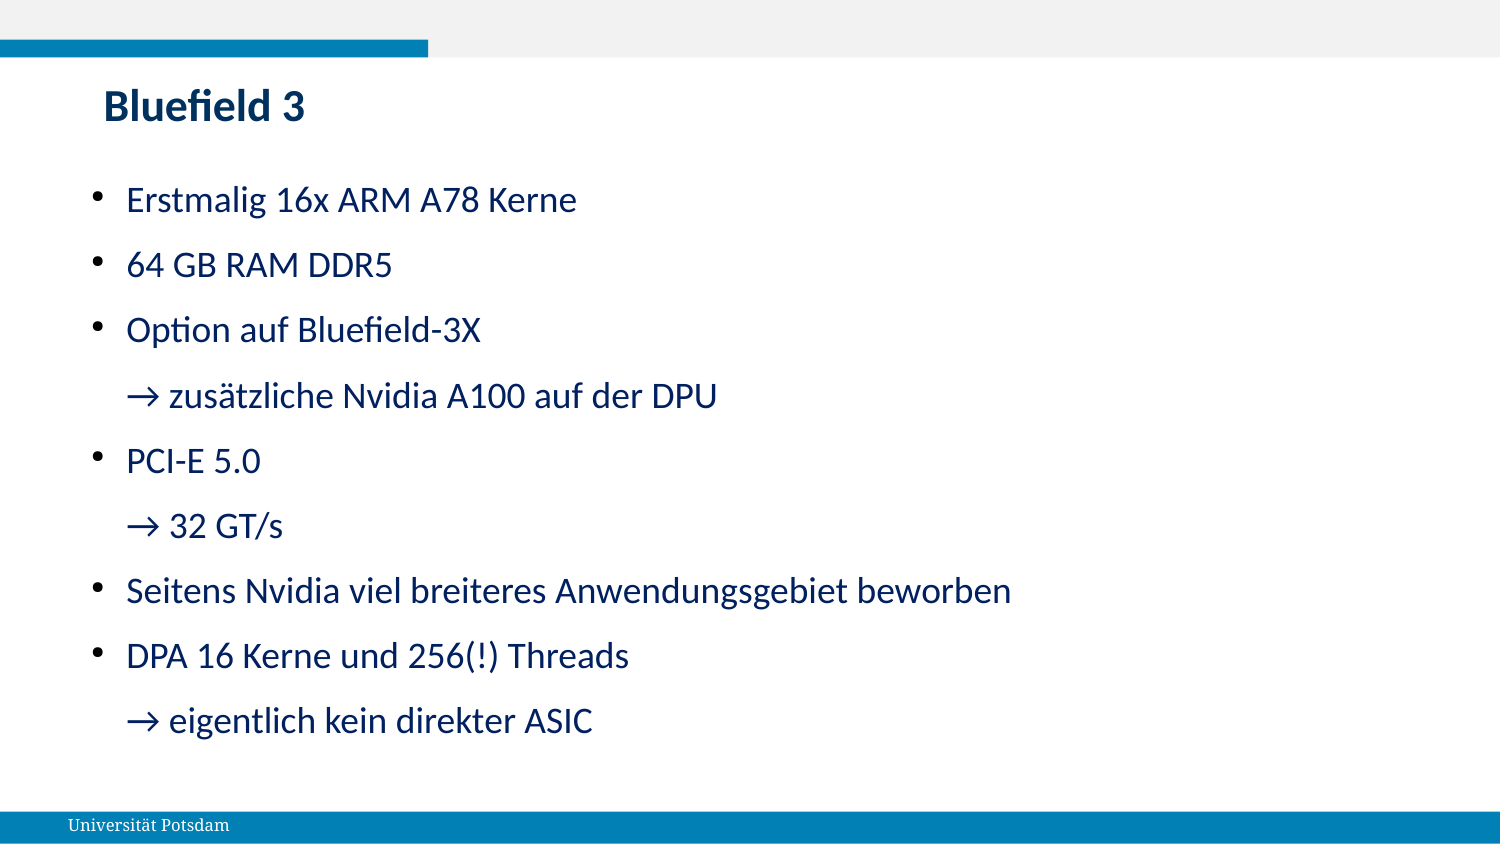

# Bluefield 3
Erstmalig 16x ARM A78 Kerne
64 GB RAM DDR5
Option auf Bluefield-3X
→ zusätzliche Nvidia A100 auf der DPU
PCI-E 5.0
→ 32 GT/s
Seitens Nvidia viel breiteres Anwendungsgebiet beworben
DPA 16 Kerne und 256(!) Threads
→ eigentlich kein direkter ASIC